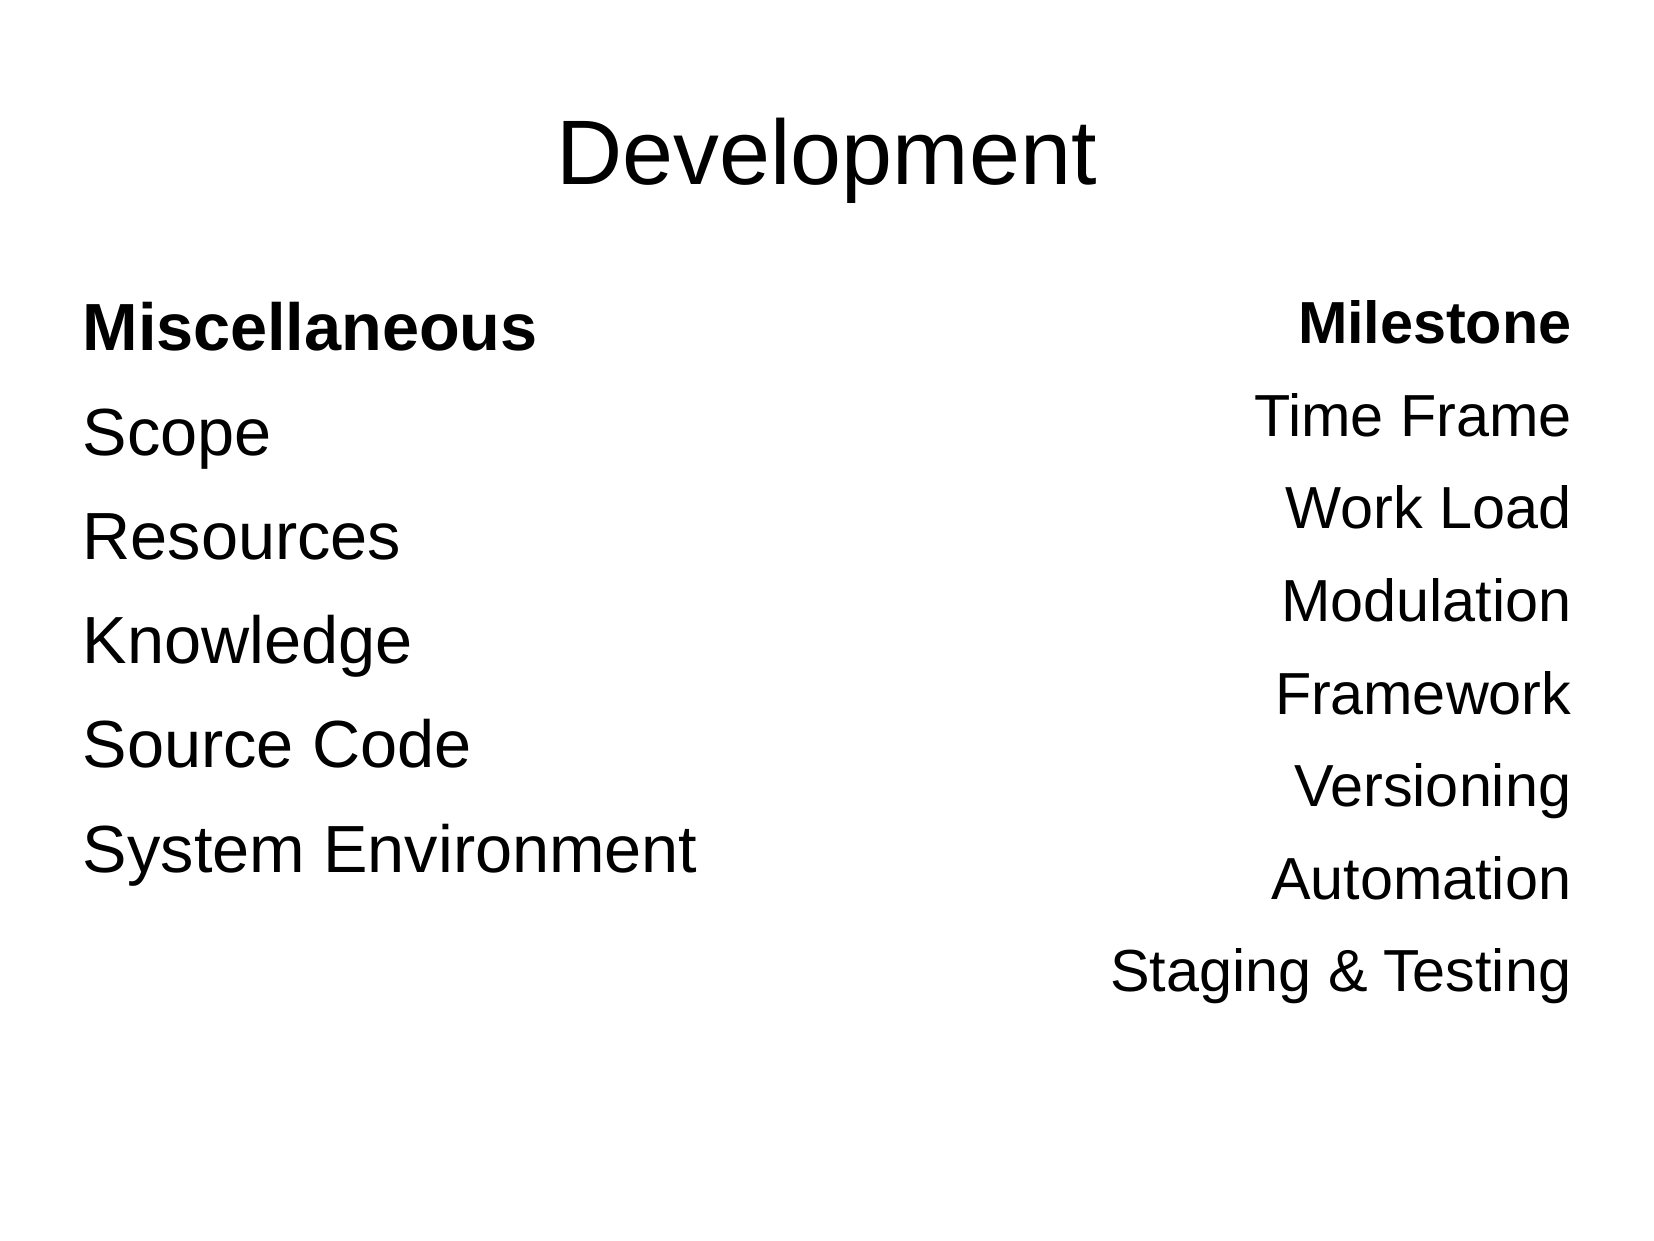

# Development
Miscellaneous
Scope
Resources
Knowledge
Source Code
System Environment
Milestone
Time Frame
Work Load
Modulation
Framework
Versioning
Automation
Staging & Testing